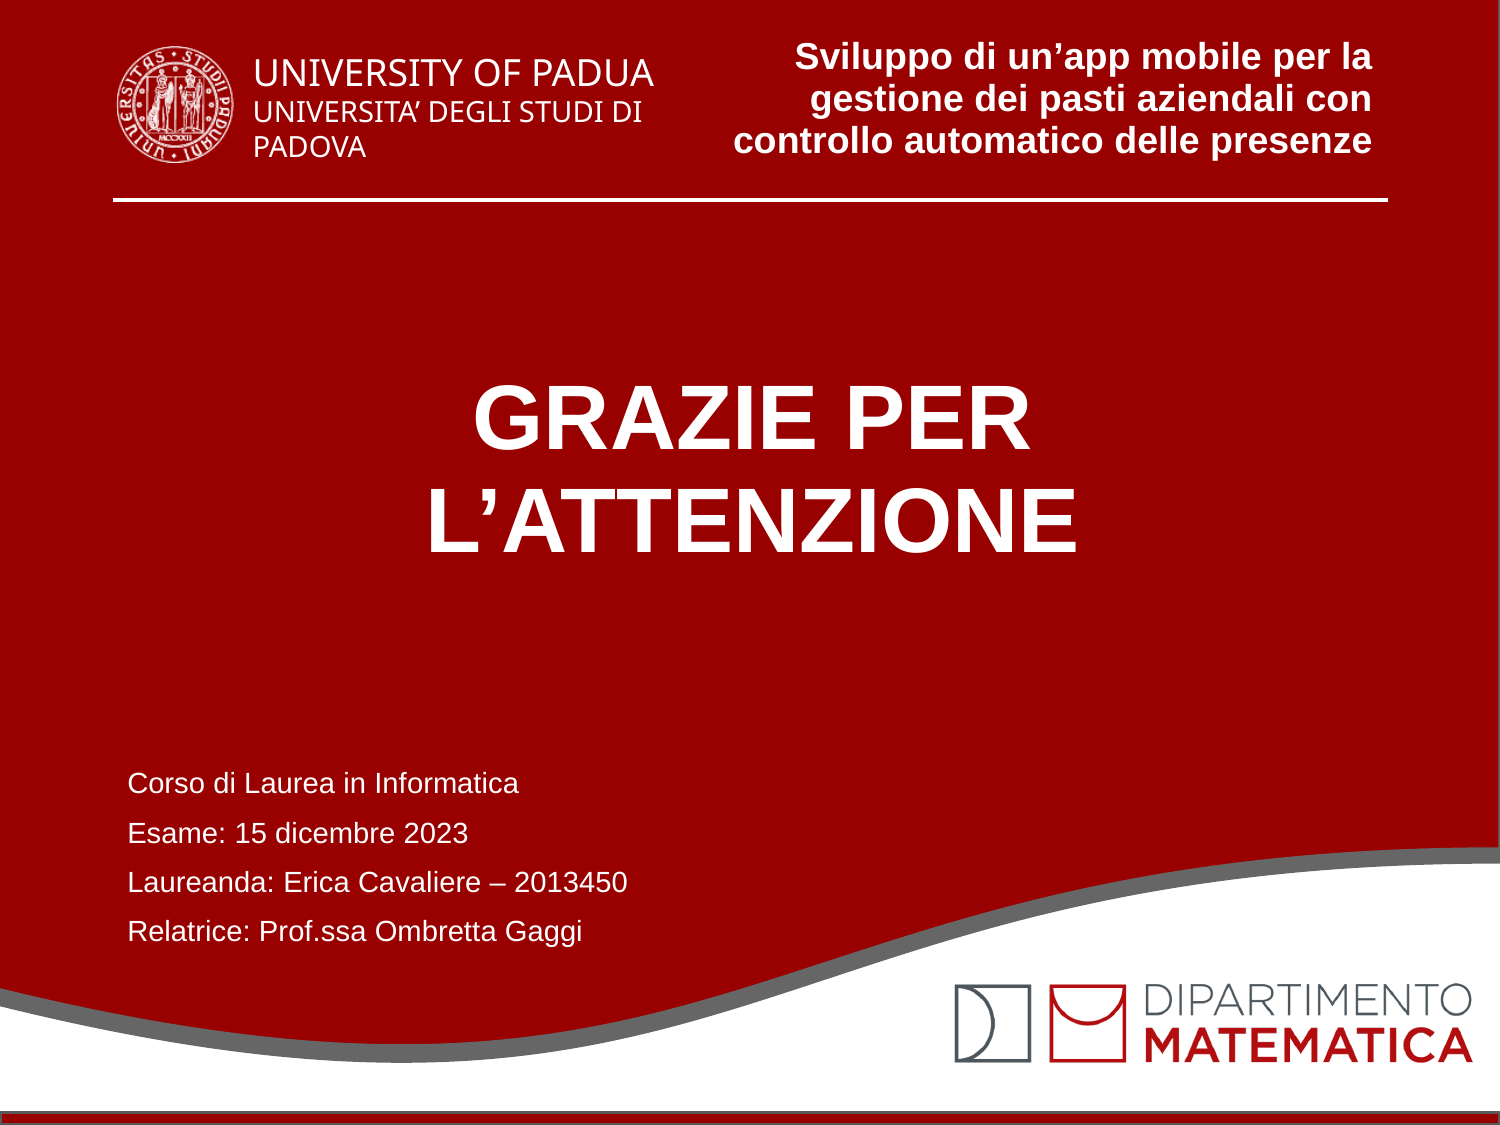

Sviluppo di un’app mobile per la
gestione dei pasti aziendali con
controllo automatico delle presenze
UNIVERSITY OF PADUA
UNIVERSITA’ DEGLI STUDI DI PADOVA
GRAZIE PER
L’ATTENZIONE
Corso di Laurea in Informatica
Esame: 15 dicembre 2023
Laureanda: Erica Cavaliere – 2013450
Relatrice: Prof.ssa Ombretta Gaggi